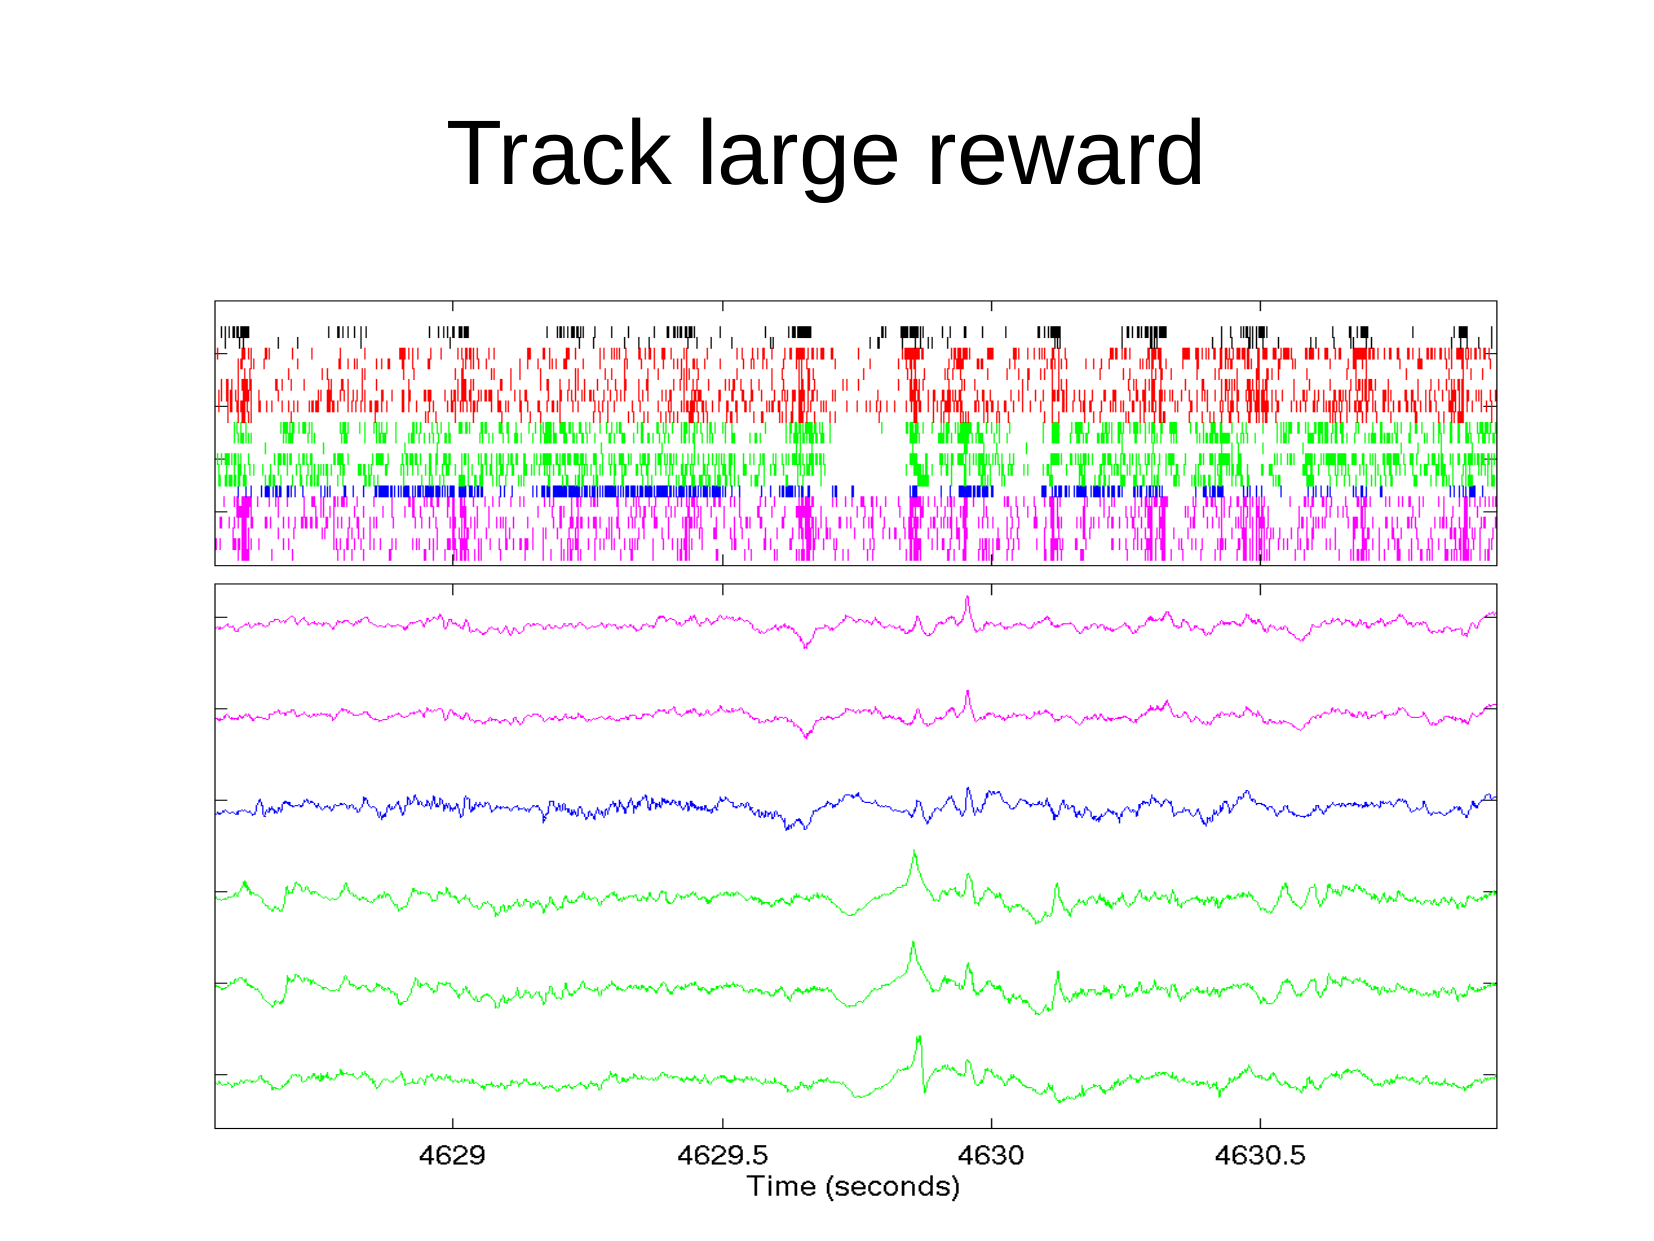

# Track large reward
Chew
ADT
RSC
HPC
CTX
CTX
HPC
RSC